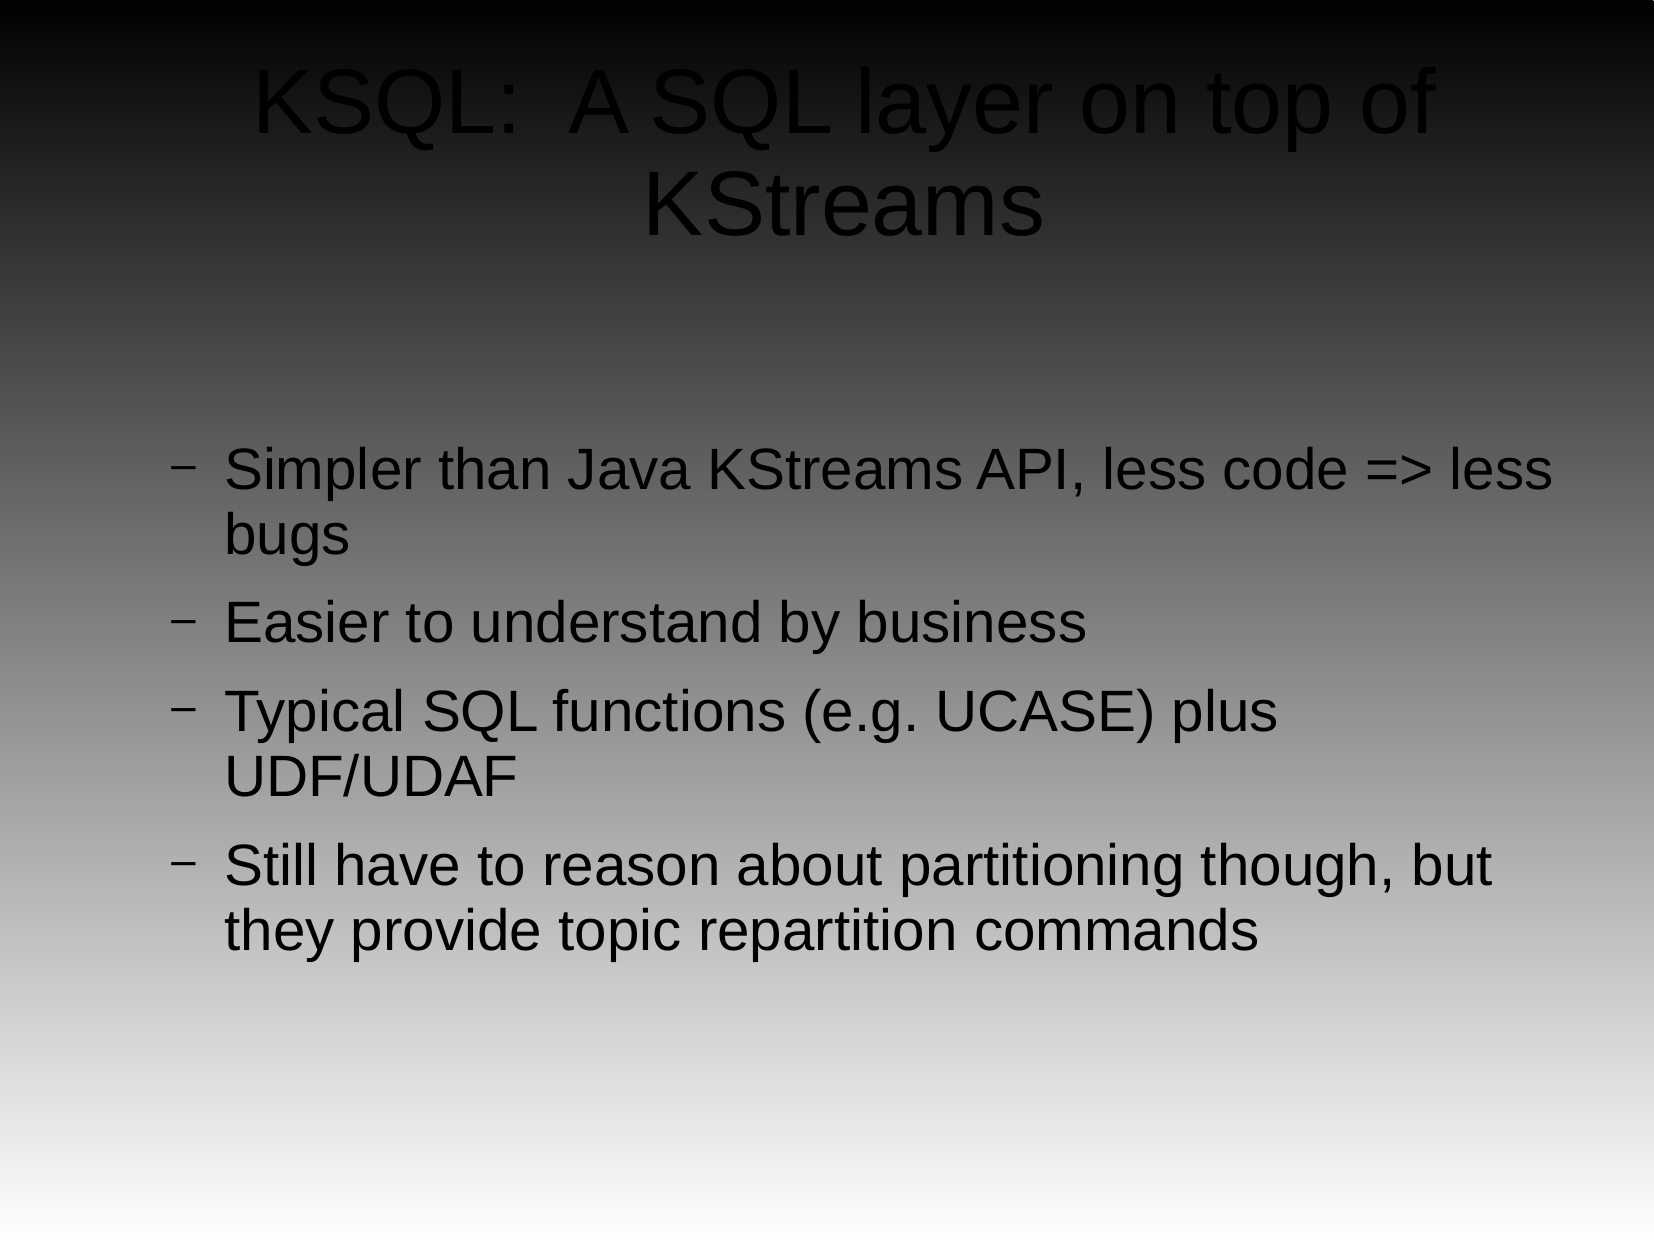

# KSQL: A SQL layer on top of KStreams
Simpler than Java KStreams API, less code => less bugs
Easier to understand by business
Typical SQL functions (e.g. UCASE) plus UDF/UDAF
Still have to reason about partitioning though, but they provide topic repartition commands